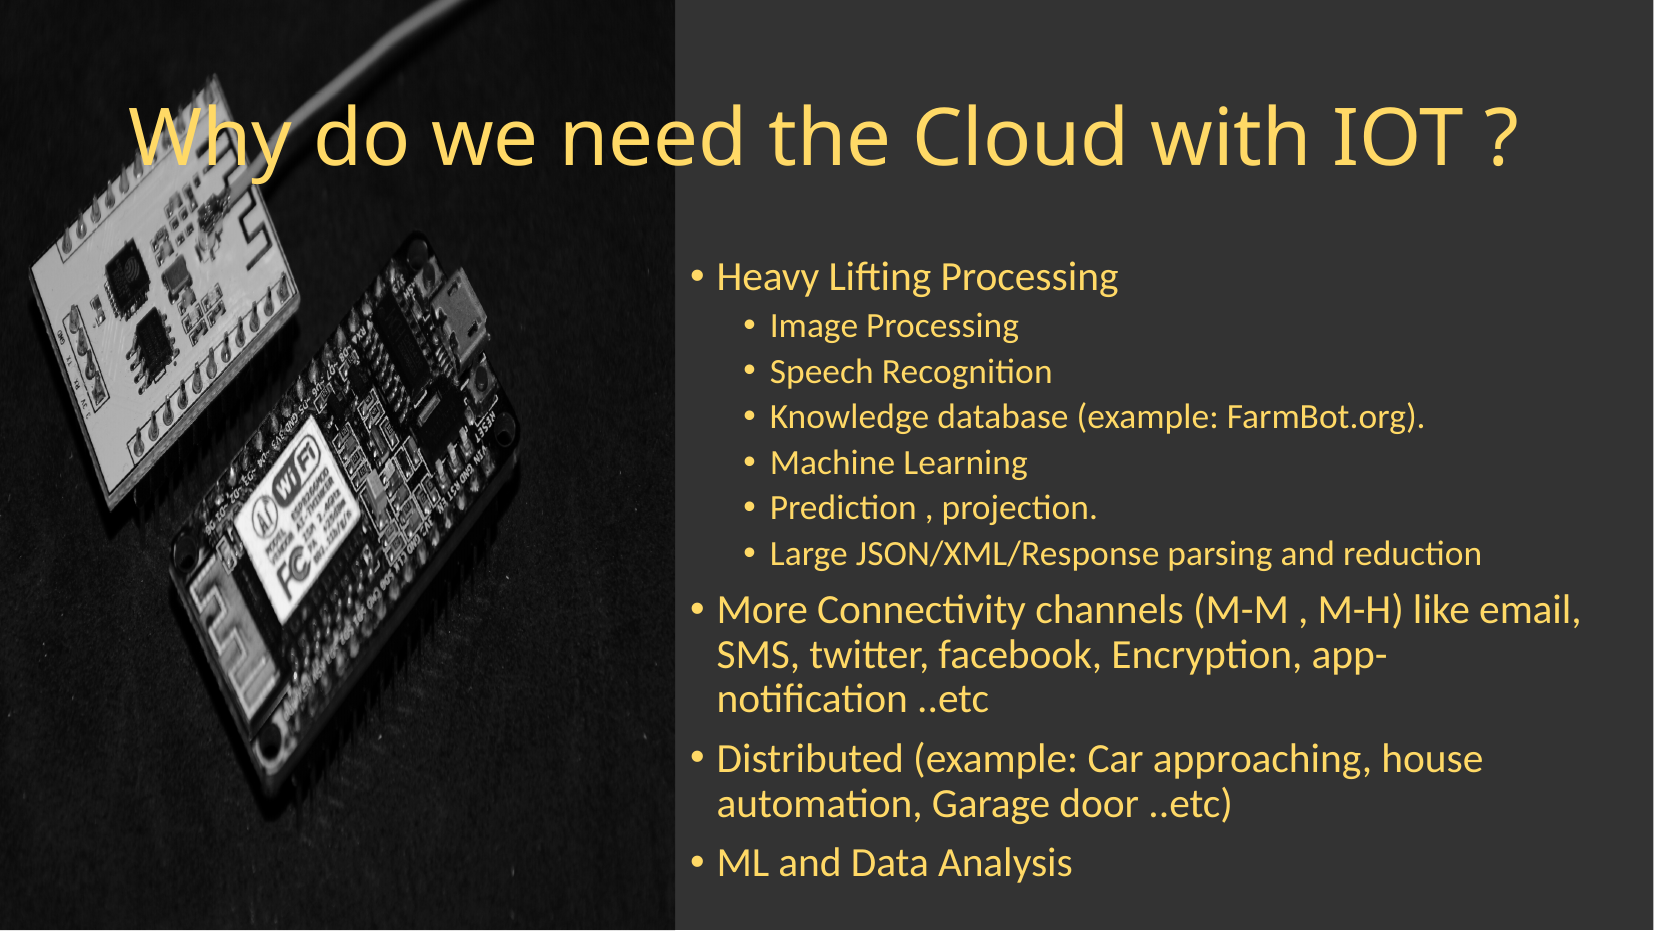

# Why do we need the Cloud with IOT ?
Heavy Lifting Processing
Image Processing
Speech Recognition
Knowledge database (example: FarmBot.org).
Machine Learning
Prediction , projection.
Large JSON/XML/Response parsing and reduction
More Connectivity channels (M-M , M-H) like email, SMS, twitter, facebook, Encryption, app-notification ..etc
Distributed (example: Car approaching, house automation, Garage door ..etc)
ML and Data Analysis